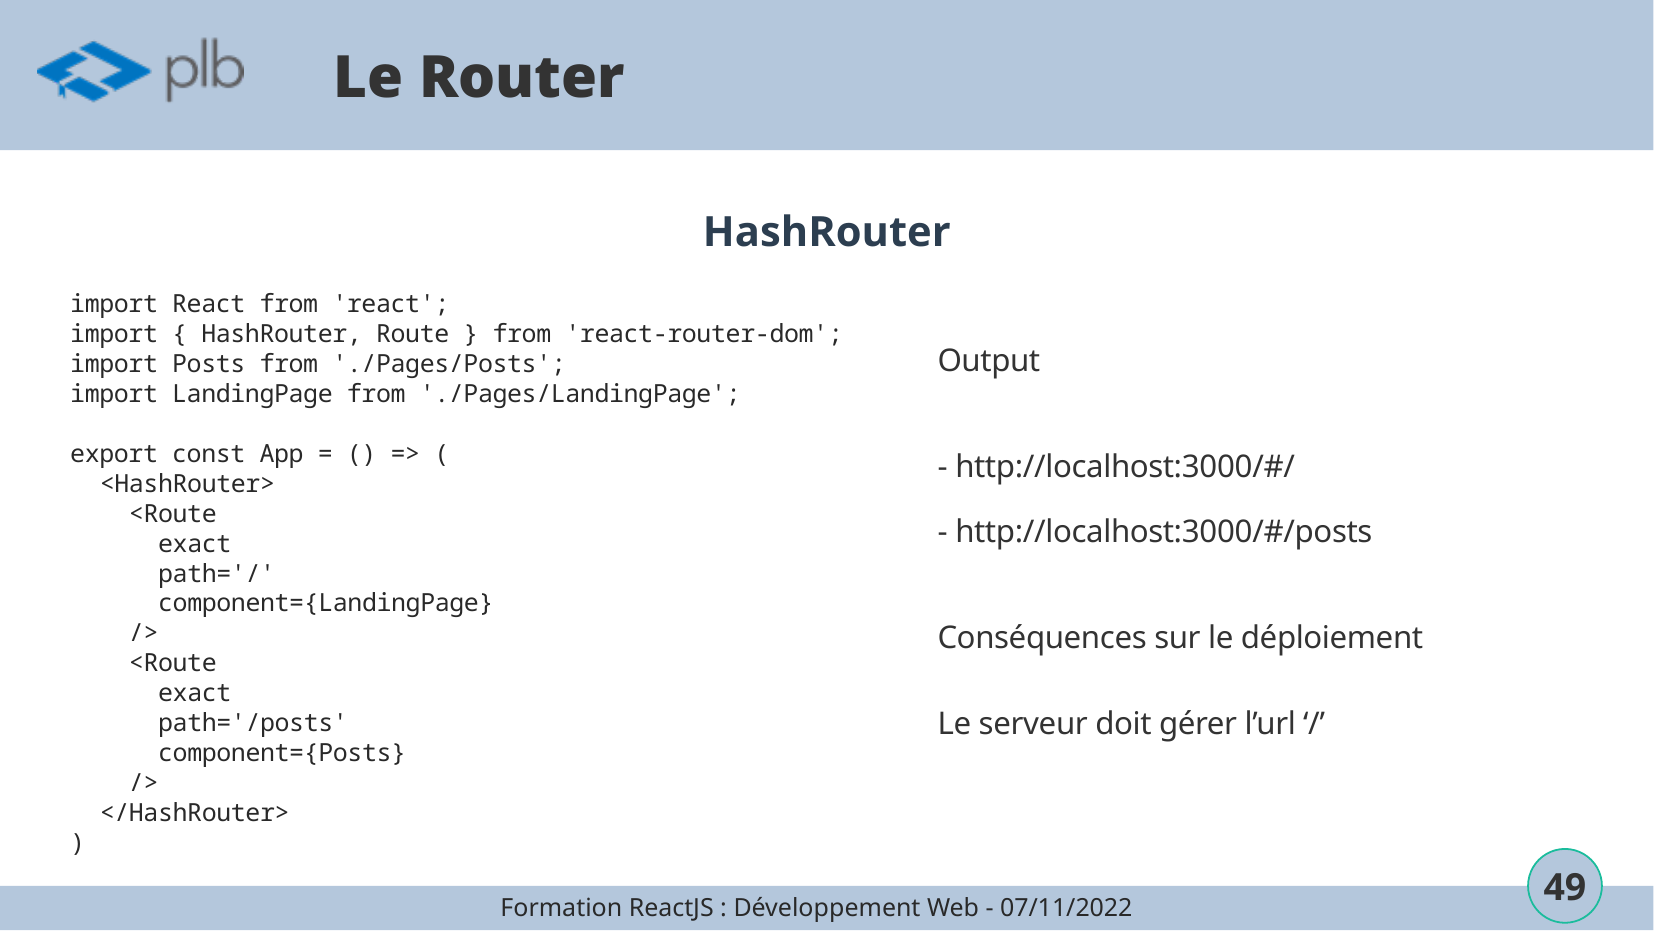

# Le Router
HashRouter
import React from 'react';
import { HashRouter, Route } from 'react-router-dom';
import Posts from './Pages/Posts';
import LandingPage from './Pages/LandingPage';
export const App = () => (
 <HashRouter>
 <Route
 exact
 path='/'
 component={LandingPage}
 />
 <Route
 exact
 path='/posts'
 component={Posts}
 />
 </HashRouter>
)
Output
- http://localhost:3000/#/
- http://localhost:3000/#/posts
Conséquences sur le déploiement
Le serveur doit gérer l’url ‘/’
Formation ReactJS : Développement Web - 07/11/2022